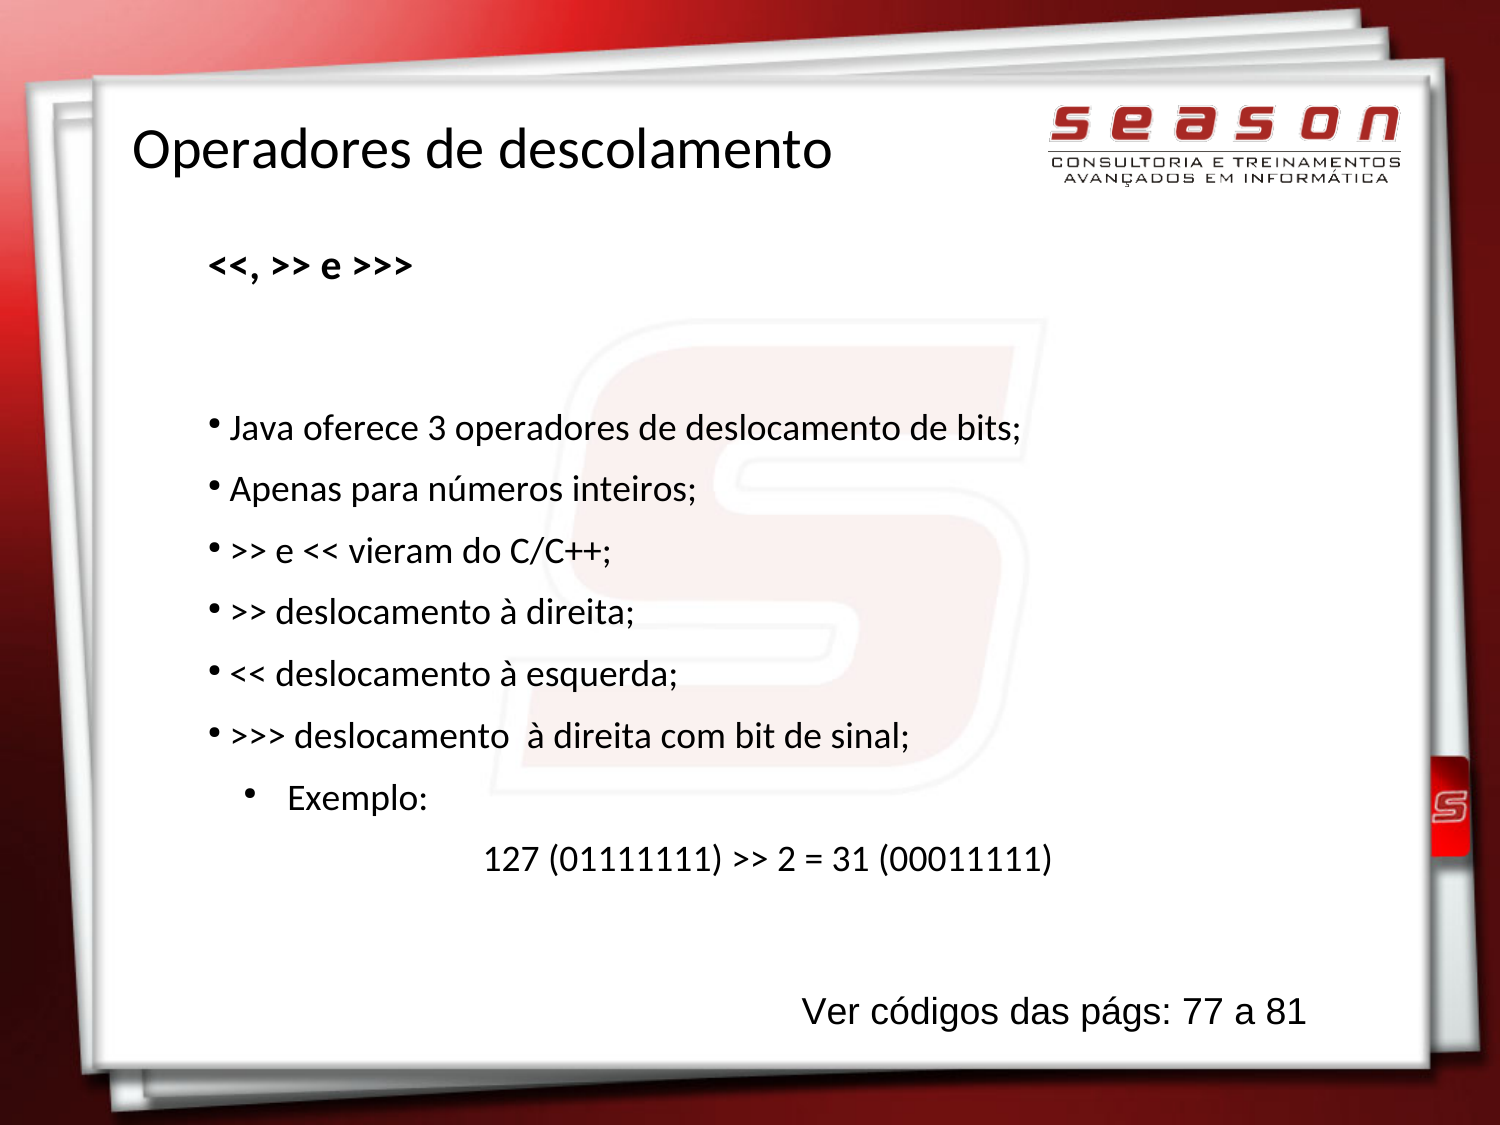

# Operadores de descolamento
<<, >> e >>>
 Java oferece 3 operadores de deslocamento de bits;
 Apenas para números inteiros;
 >> e << vieram do C/C++;
 >> deslocamento à direita;
 << deslocamento à esquerda;
 >>> deslocamento à direita com bit de sinal;
 Exemplo:
127 (01111111) >> 2 = 31 (00011111)
Ver códigos das págs: 77 a 81